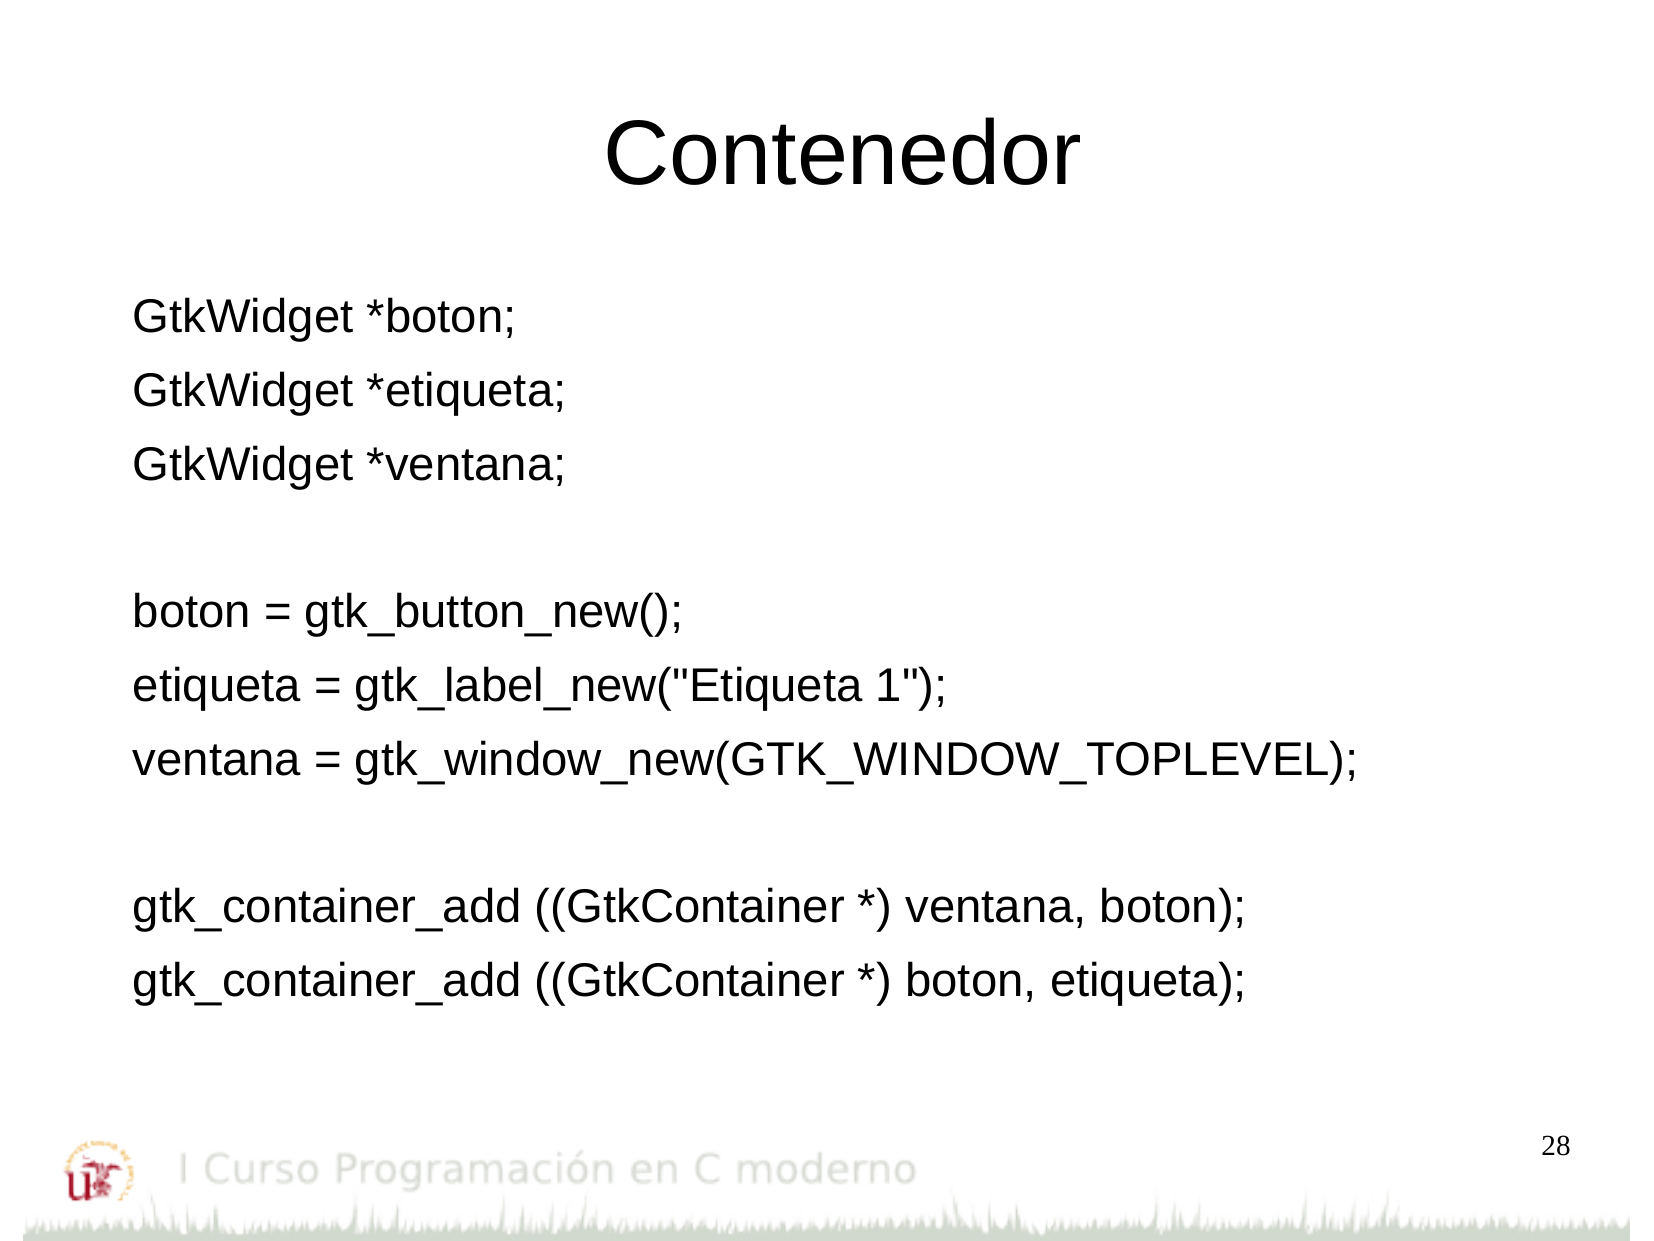

# Contenedor
GtkWidget *boton;
GtkWidget *etiqueta;
GtkWidget *ventana;
boton = gtk_button_new();
etiqueta = gtk_label_new("Etiqueta 1");
ventana = gtk_window_new(GTK_WINDOW_TOPLEVEL);
gtk_container_add ((GtkContainer *) ventana, boton);
gtk_container_add ((GtkContainer *) boton, etiqueta);
28